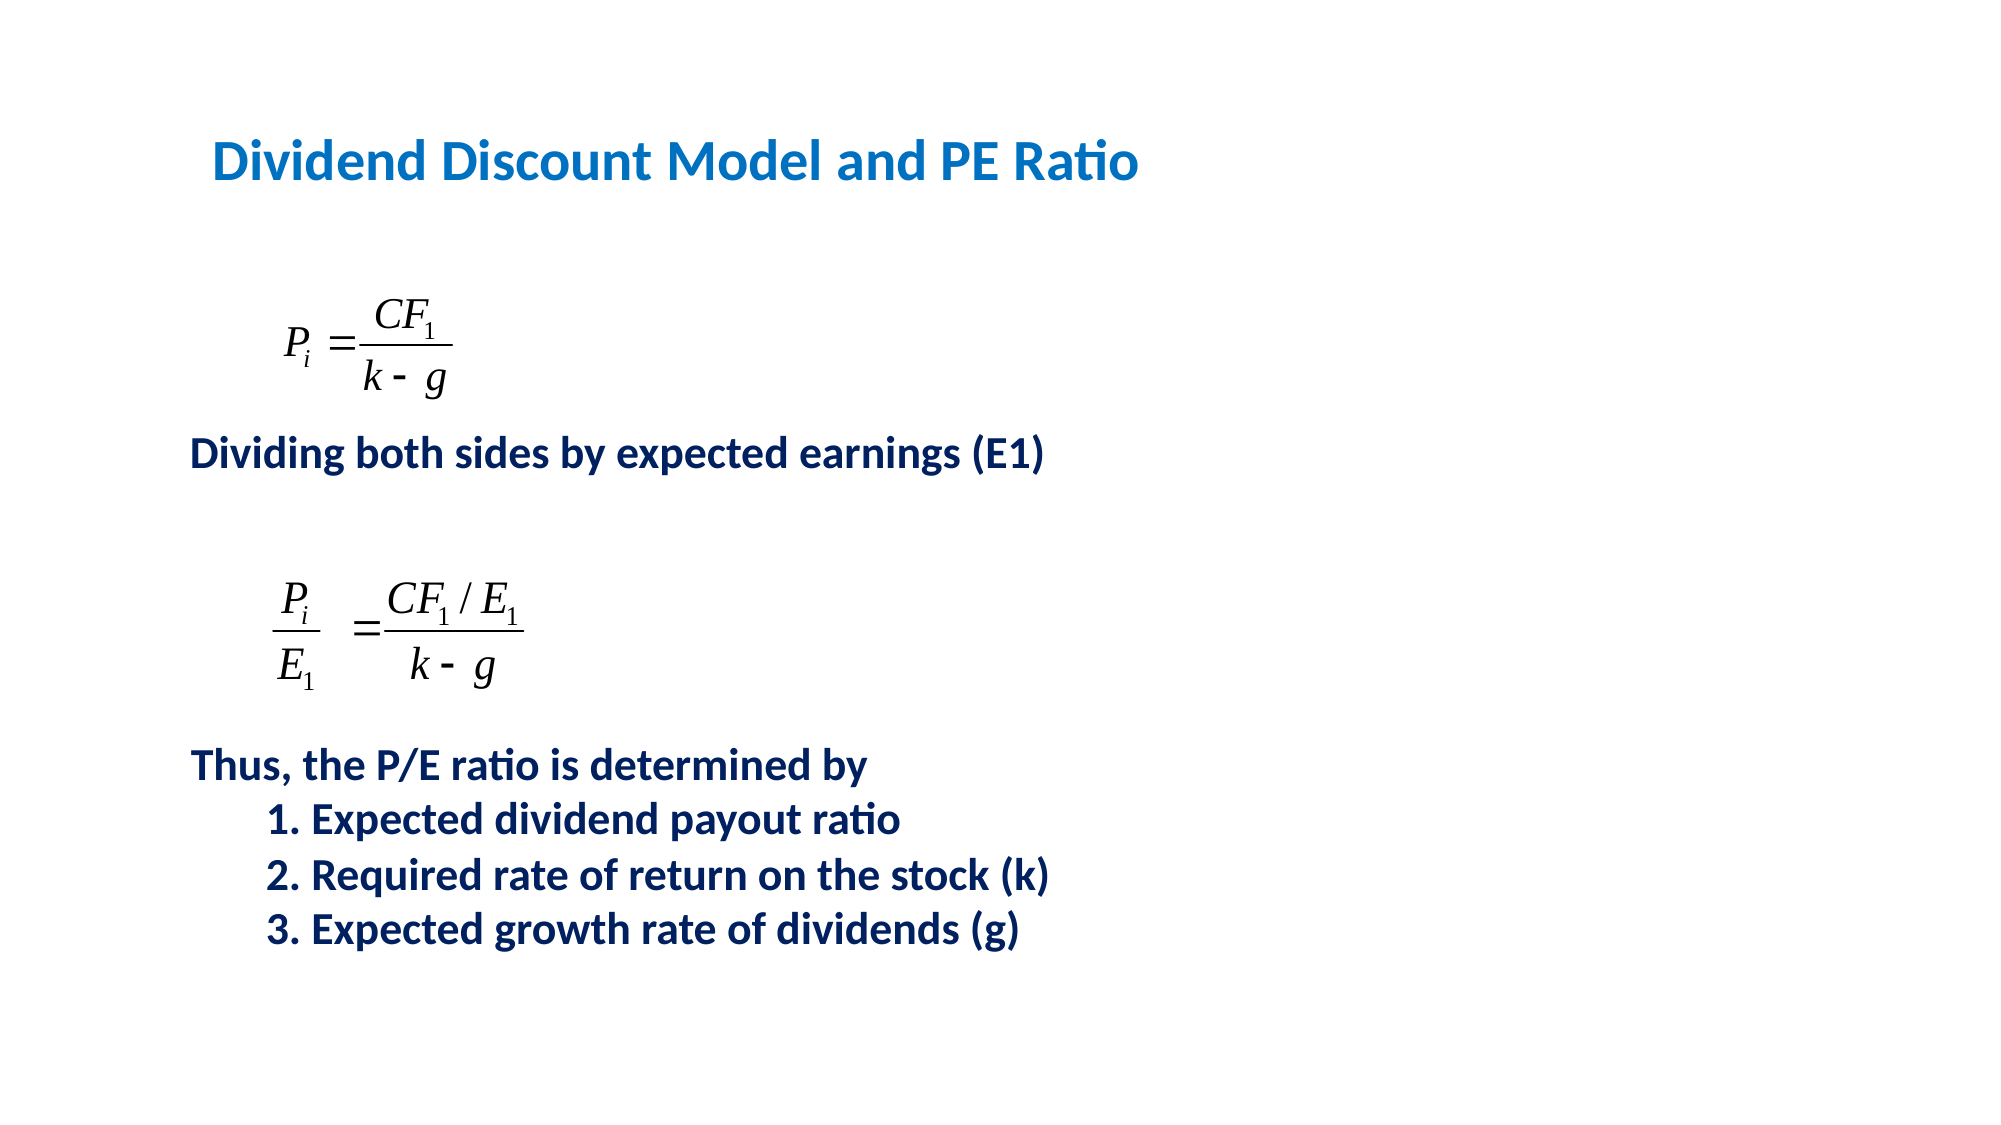

Dividend Discount Model and PE Ratio
Dividing both sides by expected earnings (E1)
Thus, the P/E ratio is determined by
1. Expected dividend payout ratio
2. Required rate of return on the stock (k)
3. Expected growth rate of dividends (g)